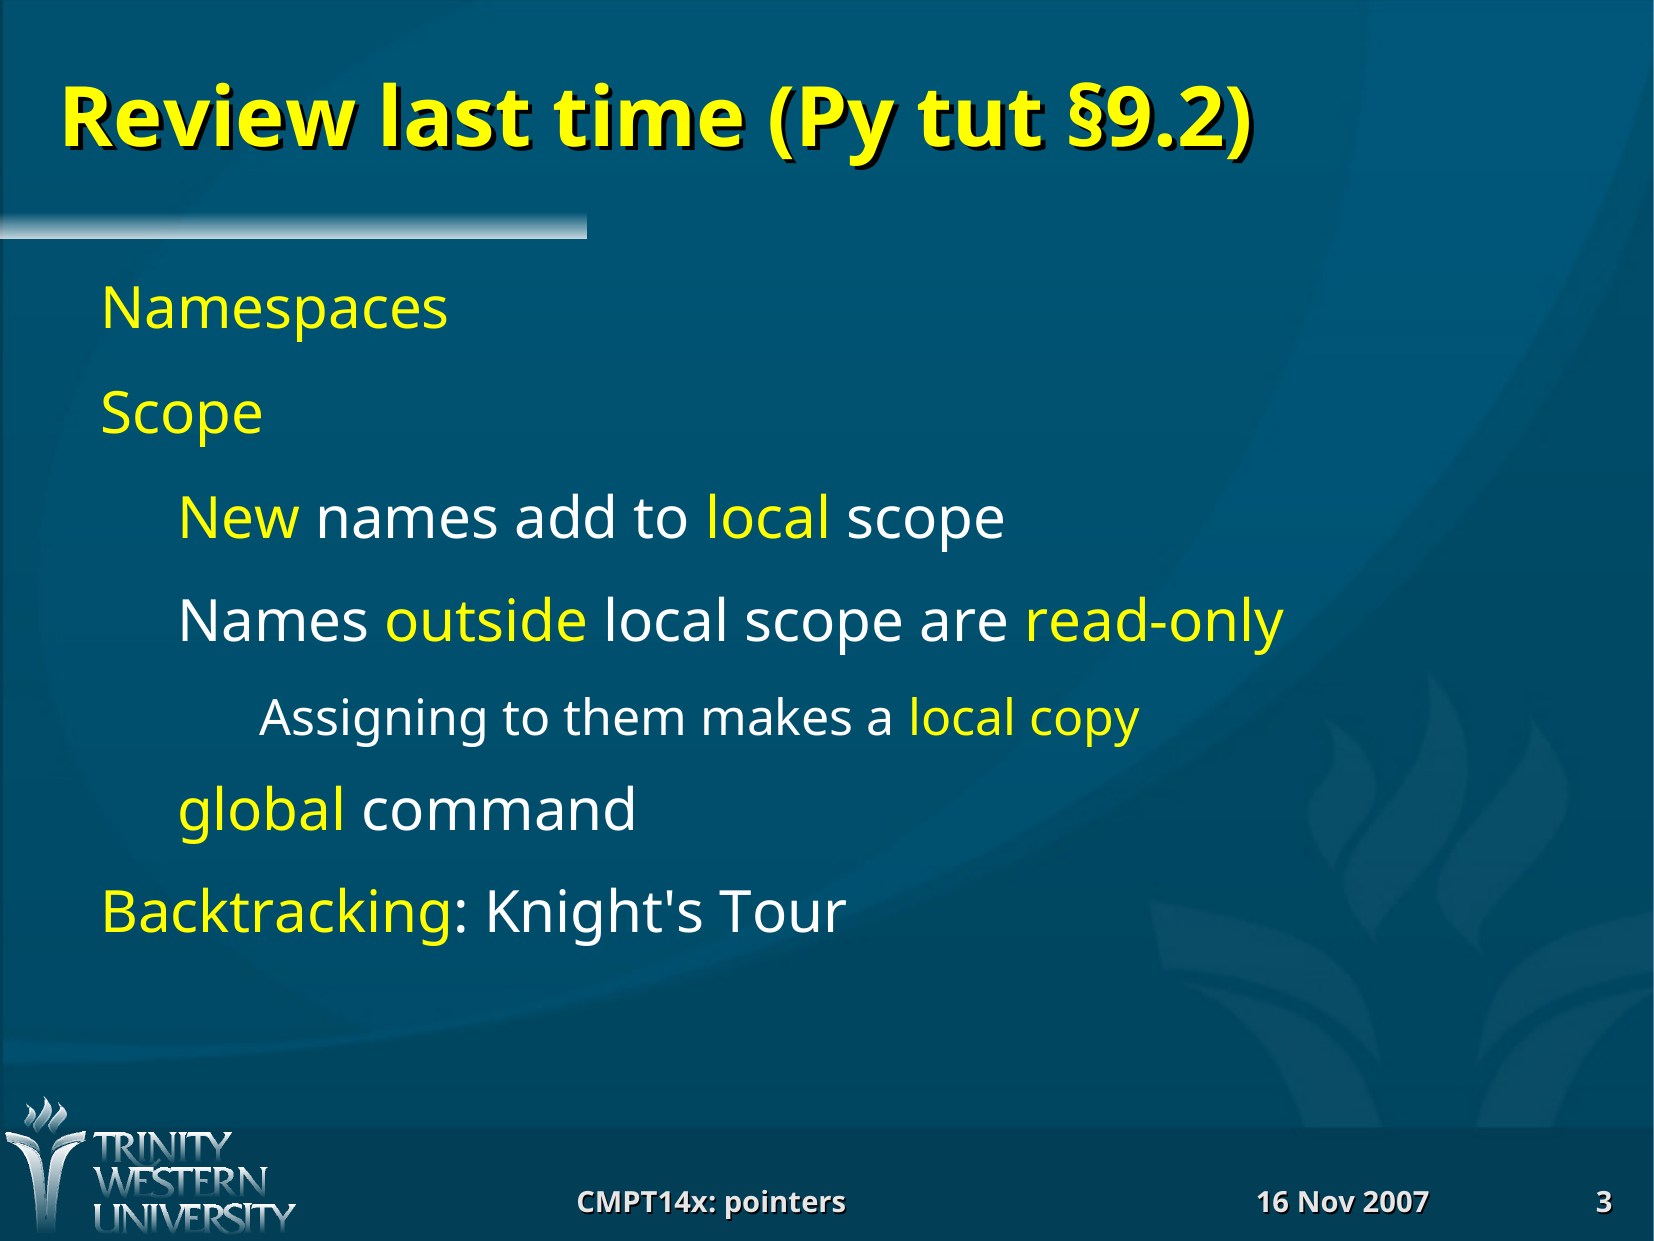

# Review last time (Py tut §9.2)
Namespaces
Scope
New names add to local scope
Names outside local scope are read-only
Assigning to them makes a local copy
global command
Backtracking: Knight's Tour
CMPT14x: pointers
16 Nov 2007
3